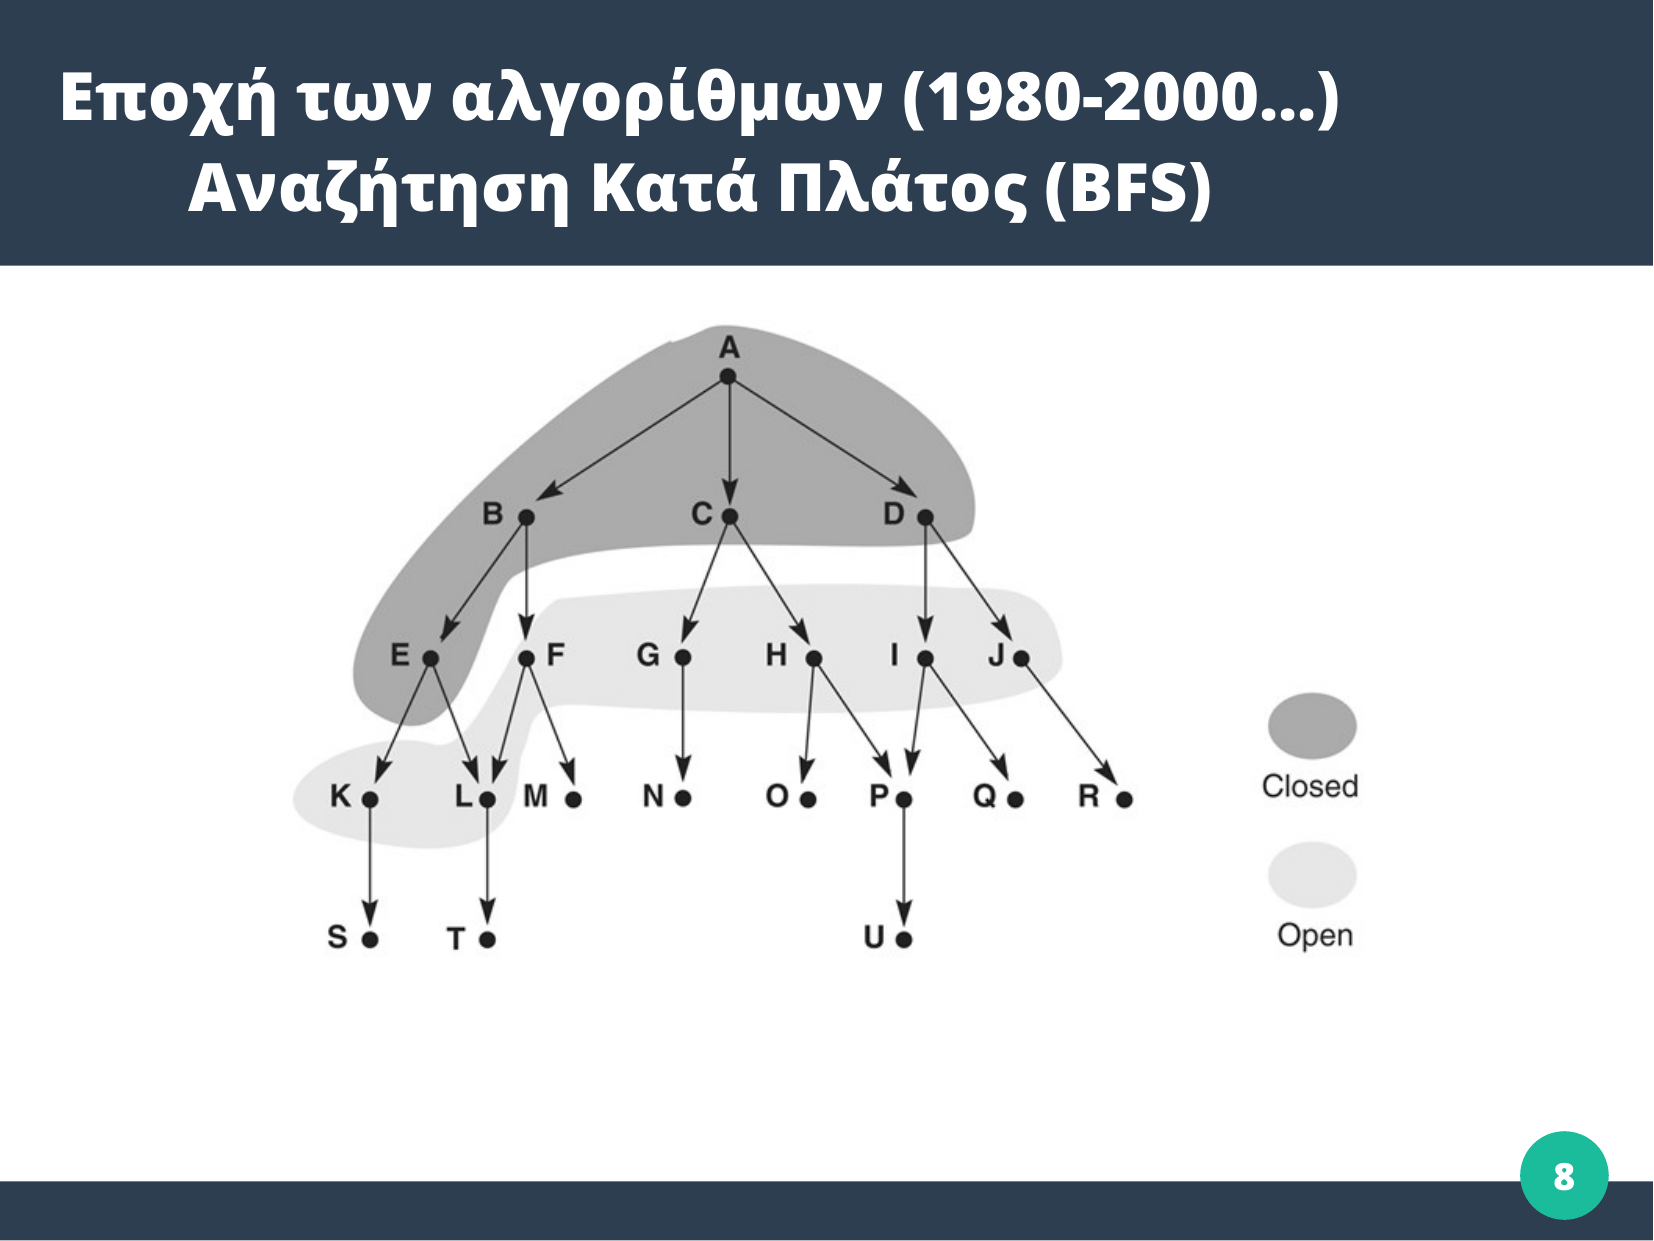

# Εποχή των αλγορίθμων (1980-2000...) Αναζήτηση Κατά Πλάτος (BFS)
8